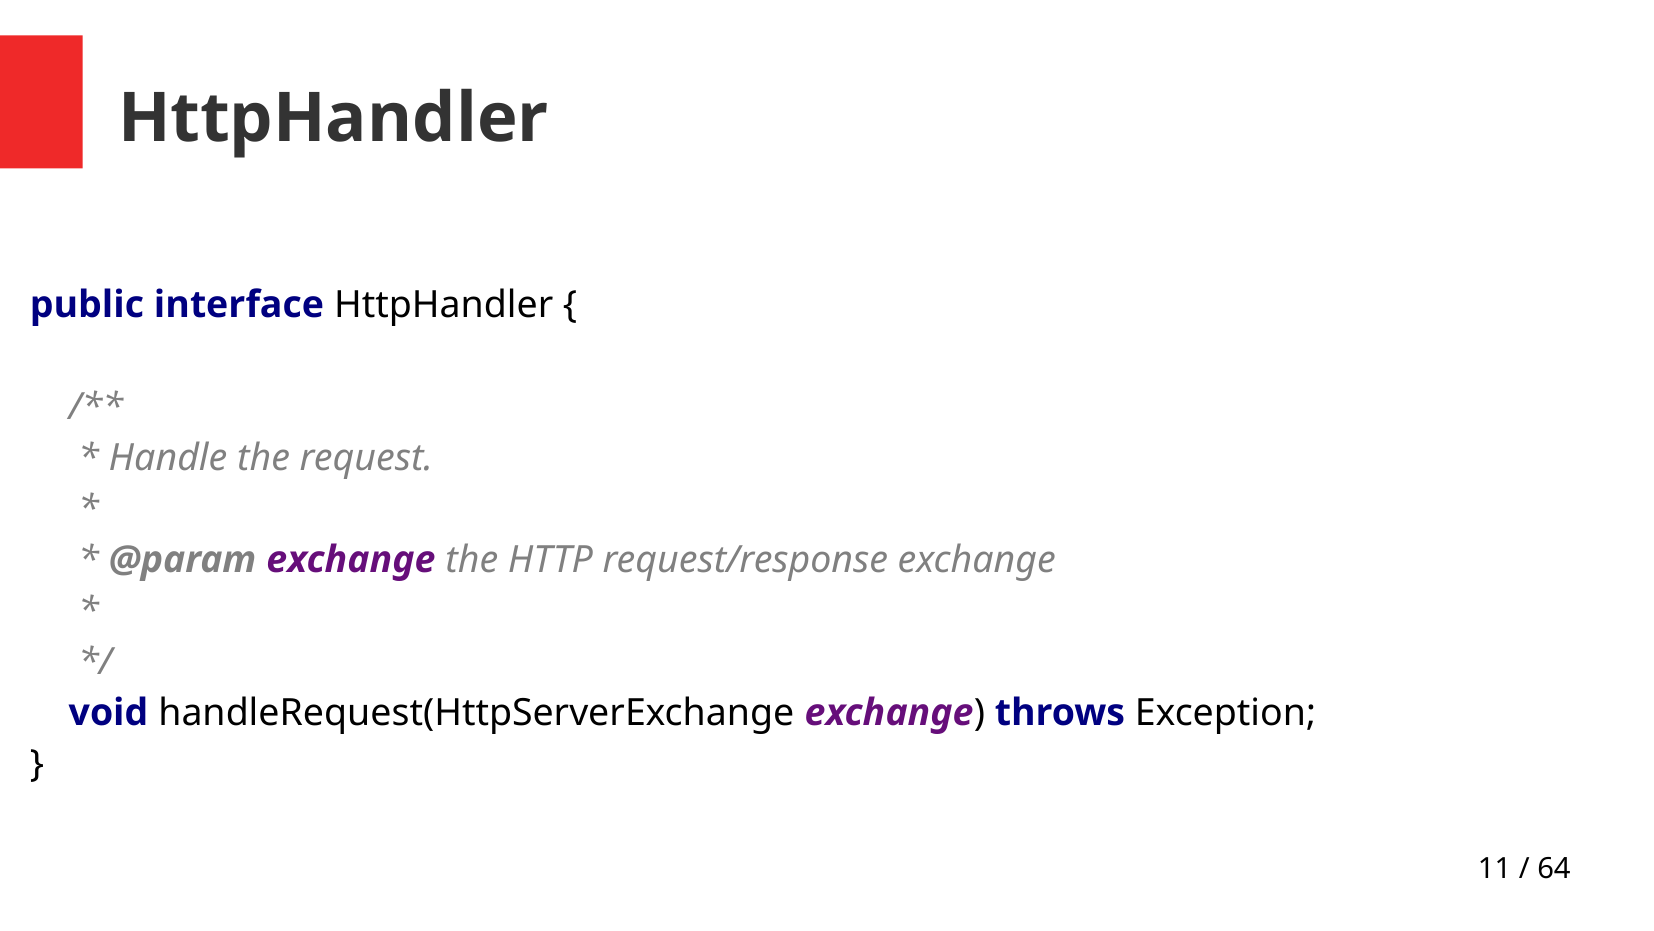

# HttpHandler
public interface HttpHandler {
 /**
 * Handle the request.
 *
 * @param exchange the HTTP request/response exchange
 *
 */
 void handleRequest(HttpServerExchange exchange) throws Exception;
}
11